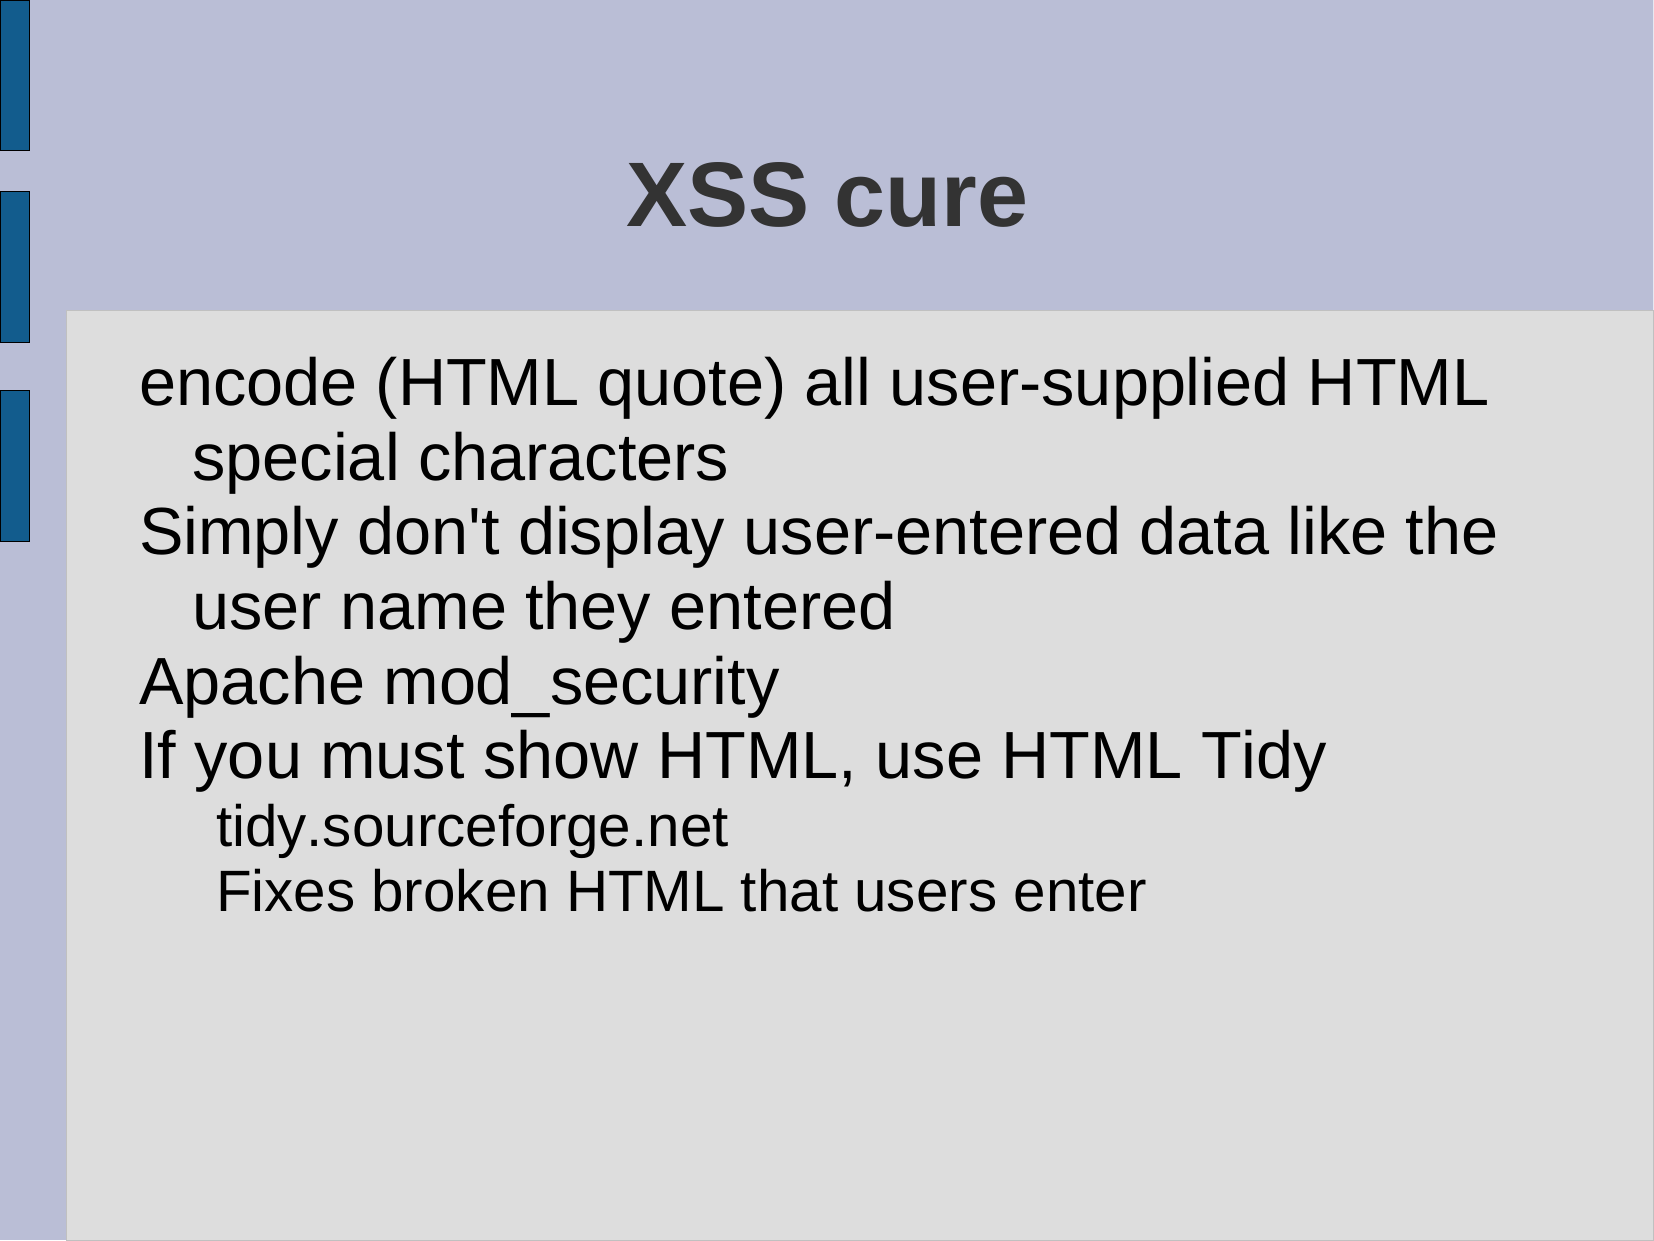

# XSS cure
encode (HTML quote) all user-supplied HTML special characters
Simply don't display user-entered data like the user name they entered
Apache mod_security
If you must show HTML, use HTML Tidy
tidy.sourceforge.net
Fixes broken HTML that users enter